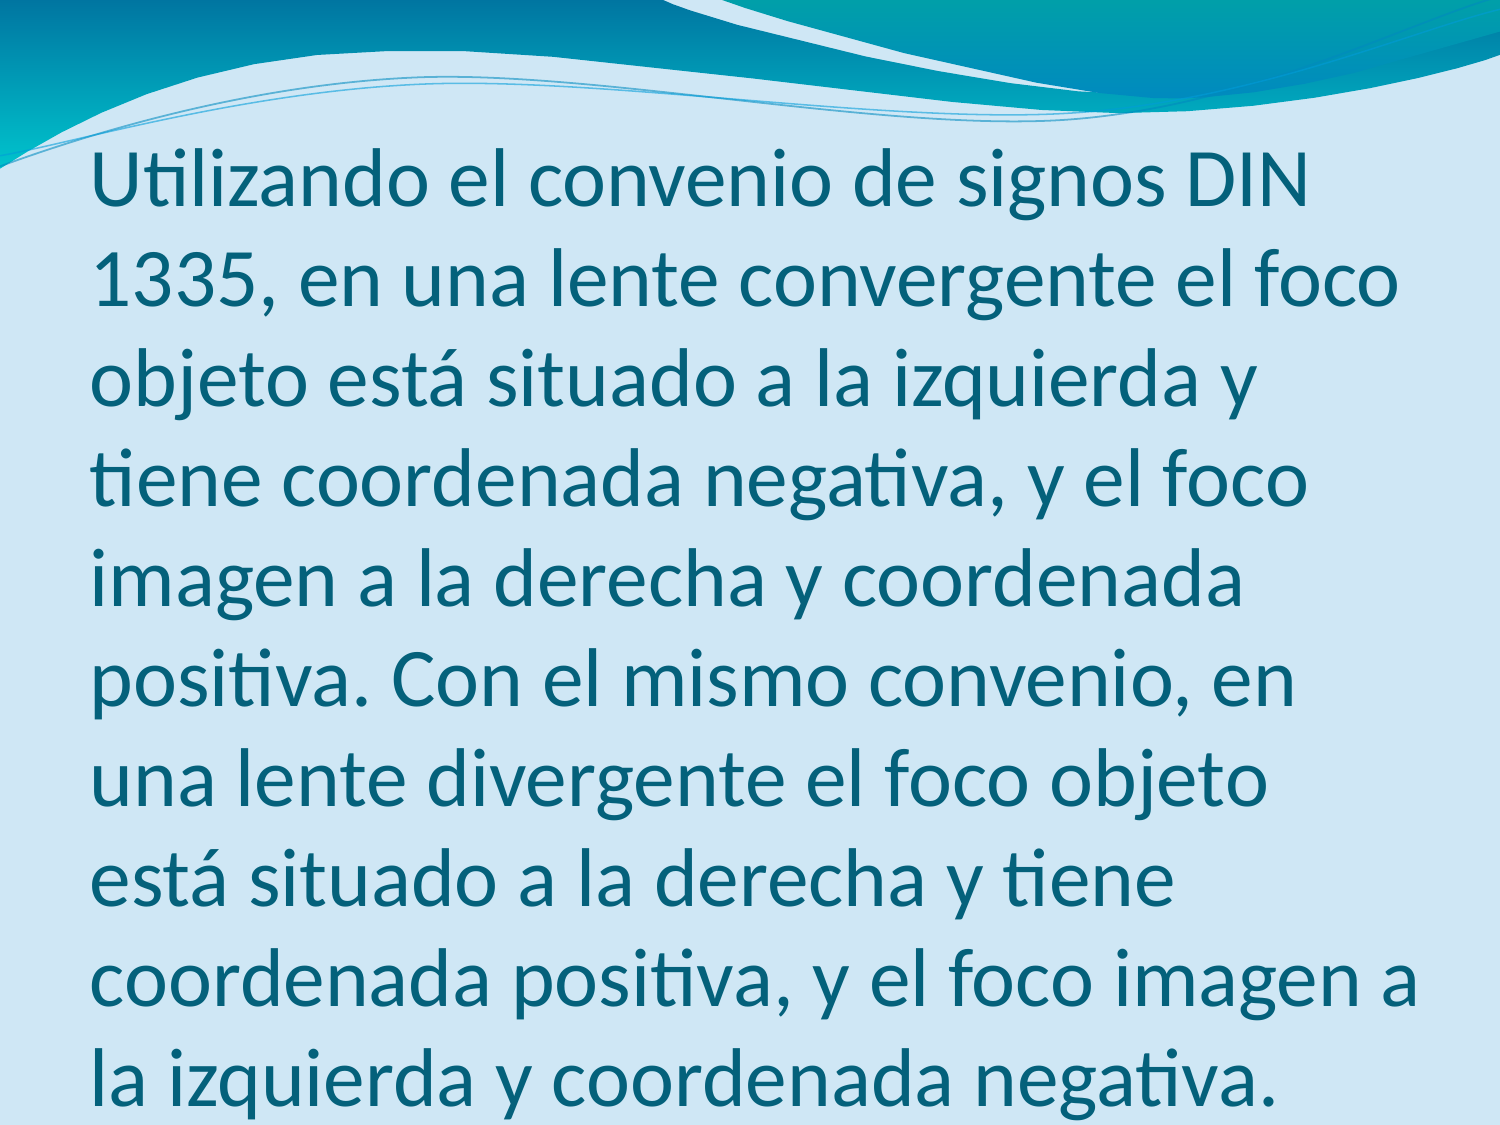

# Utilizando el convenio de signos DIN 1335, en una lente convergente el foco objeto está situado a la izquierda y tiene coordenada negativa, y el foco imagen a la derecha y coordenada positiva. Con el mismo convenio, en una lente divergente el foco objeto está situado a la derecha y tiene coordenada positiva, y el foco imagen a la izquierda y coordenada negativa.